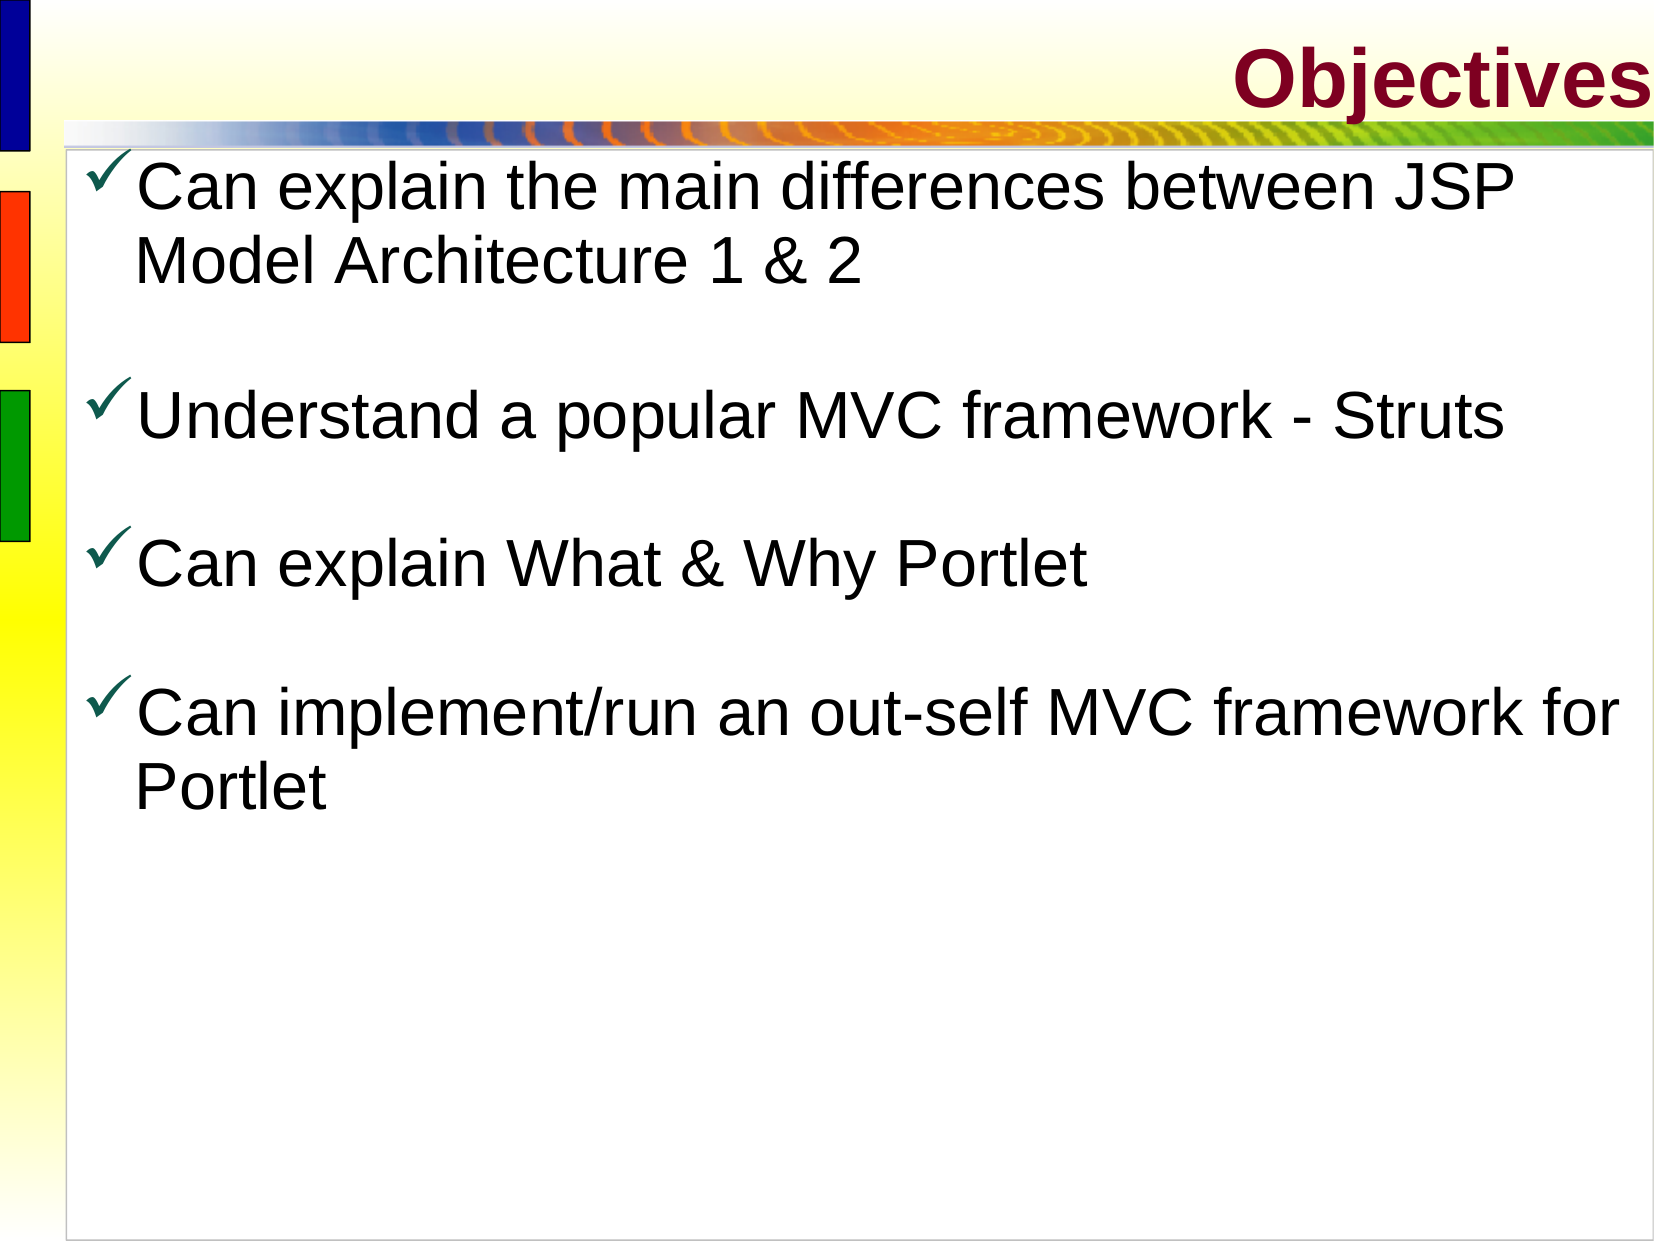

# Objectives
Can explain the main differences between JSP Model Architecture 1 & 2
Understand a popular MVC framework - Struts
Can explain What & Why Portlet
Can implement/run an out-self MVC framework for Portlet